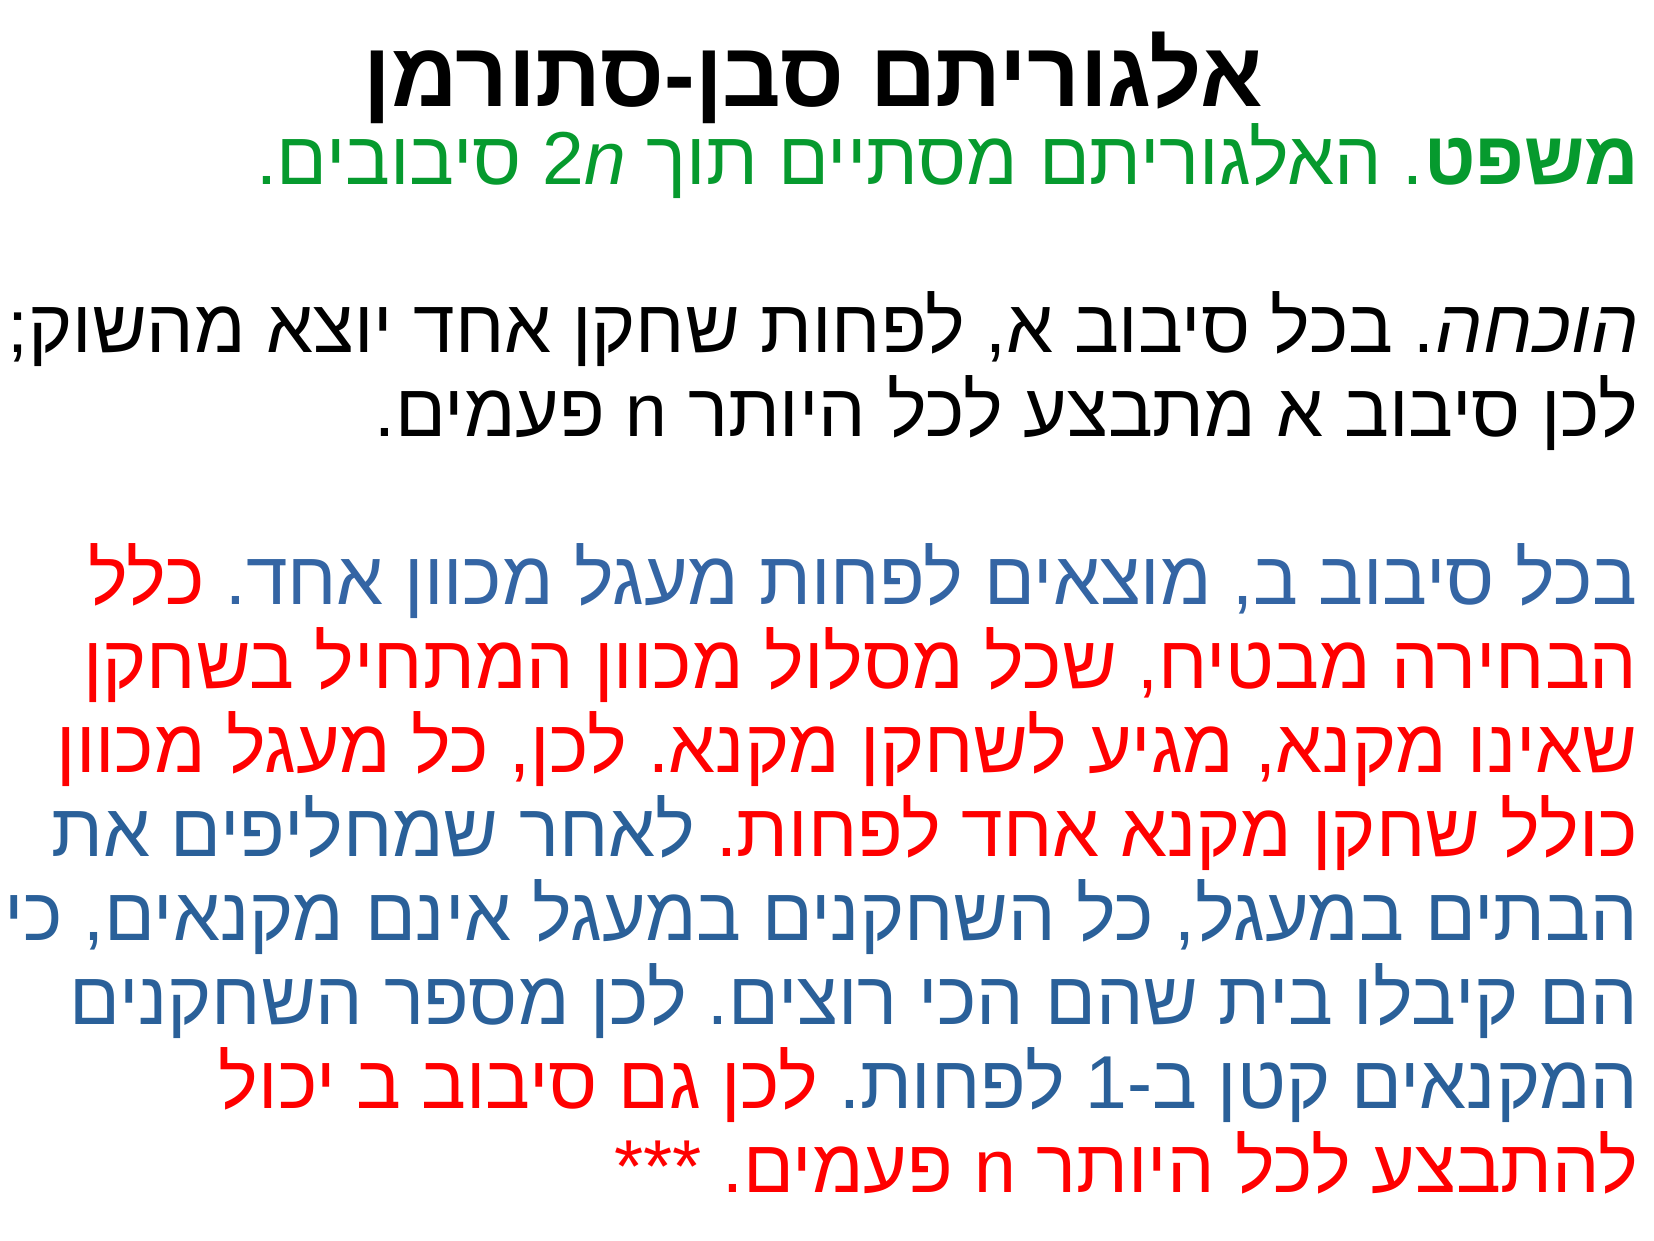

# אלגוריתם סבן-סתורמן
משפט. האלגוריתם מסתיים תוך 2n סיבובים.
הוכחה. בכל סיבוב א, לפחות שחקן אחד יוצא מהשוק; לכן סיבוב א מתבצע לכל היותר n פעמים.
בכל סיבוב ב, מוצאים לפחות מעגל מכוון אחד. כלל הבחירה מבטיח, שכל מסלול מכוון המתחיל בשחקן שאינו מקנא, מגיע לשחקן מקנא. לכן, כל מעגל מכוון כולל שחקן מקנא אחד לפחות. לאחר שמחליפים את הבתים במעגל, כל השחקנים במעגל אינם מקנאים, כי הם קיבלו בית שהם הכי רוצים. לכן מספר השחקנים המקנאים קטן ב-1 לפחות. לכן גם סיבוב ב יכול להתבצע לכל היותר n פעמים. ***